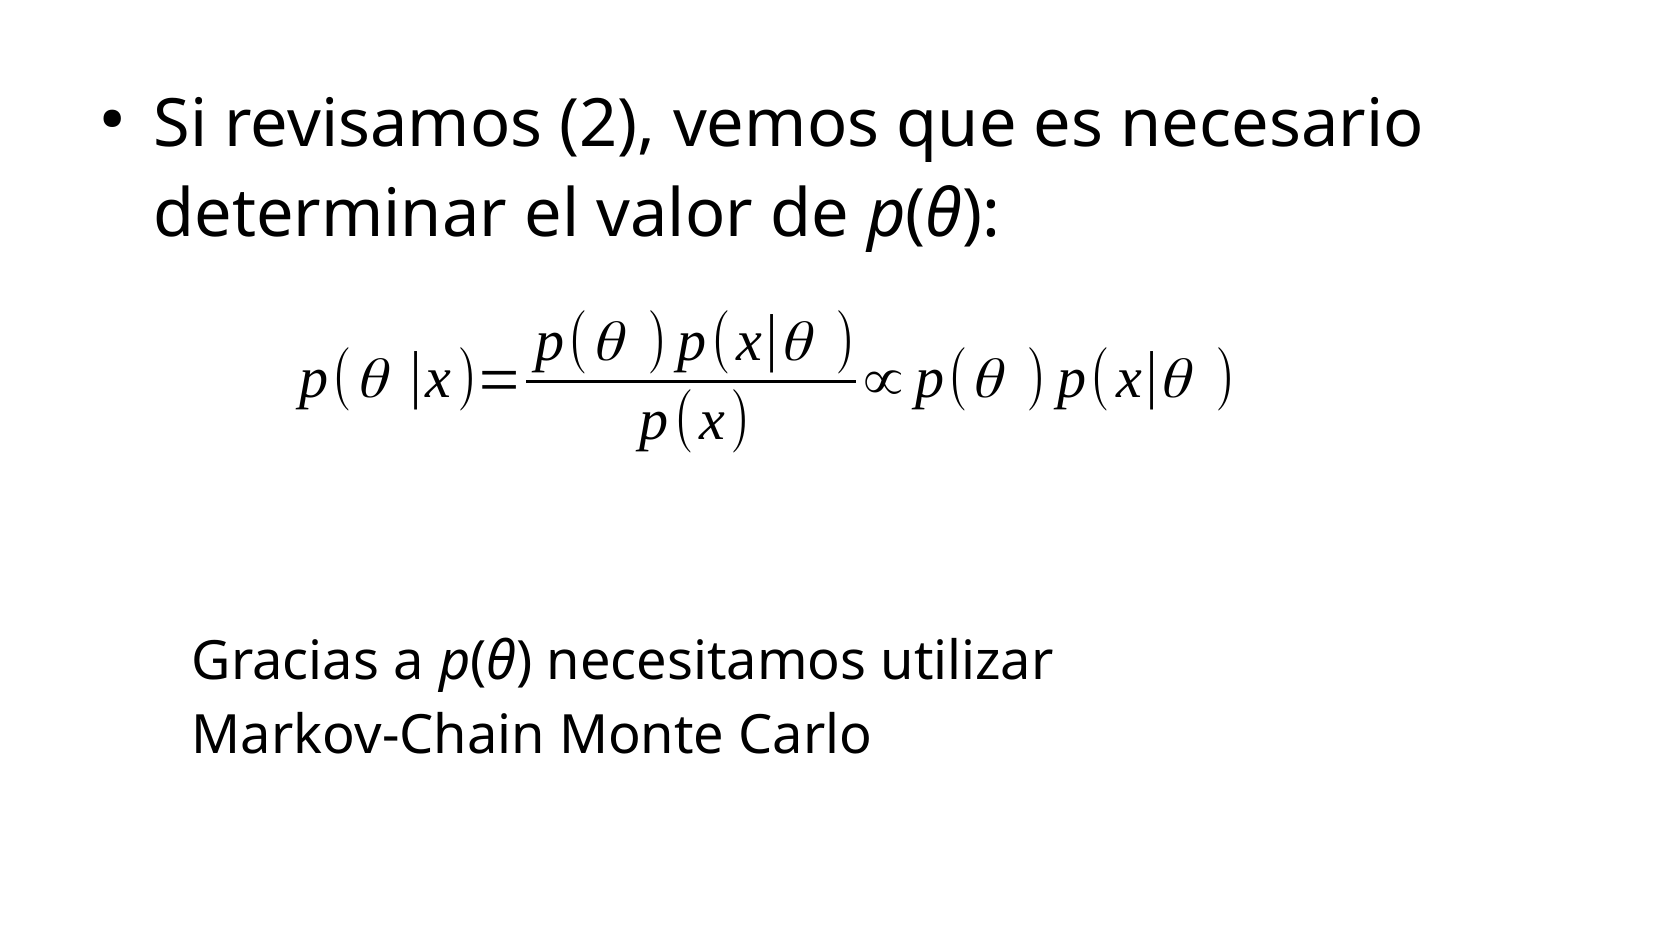

# Si revisamos (2), vemos que es necesario determinar el valor de p(θ):
Gracias a p(θ) necesitamos utilizar Markov-Chain Monte Carlo